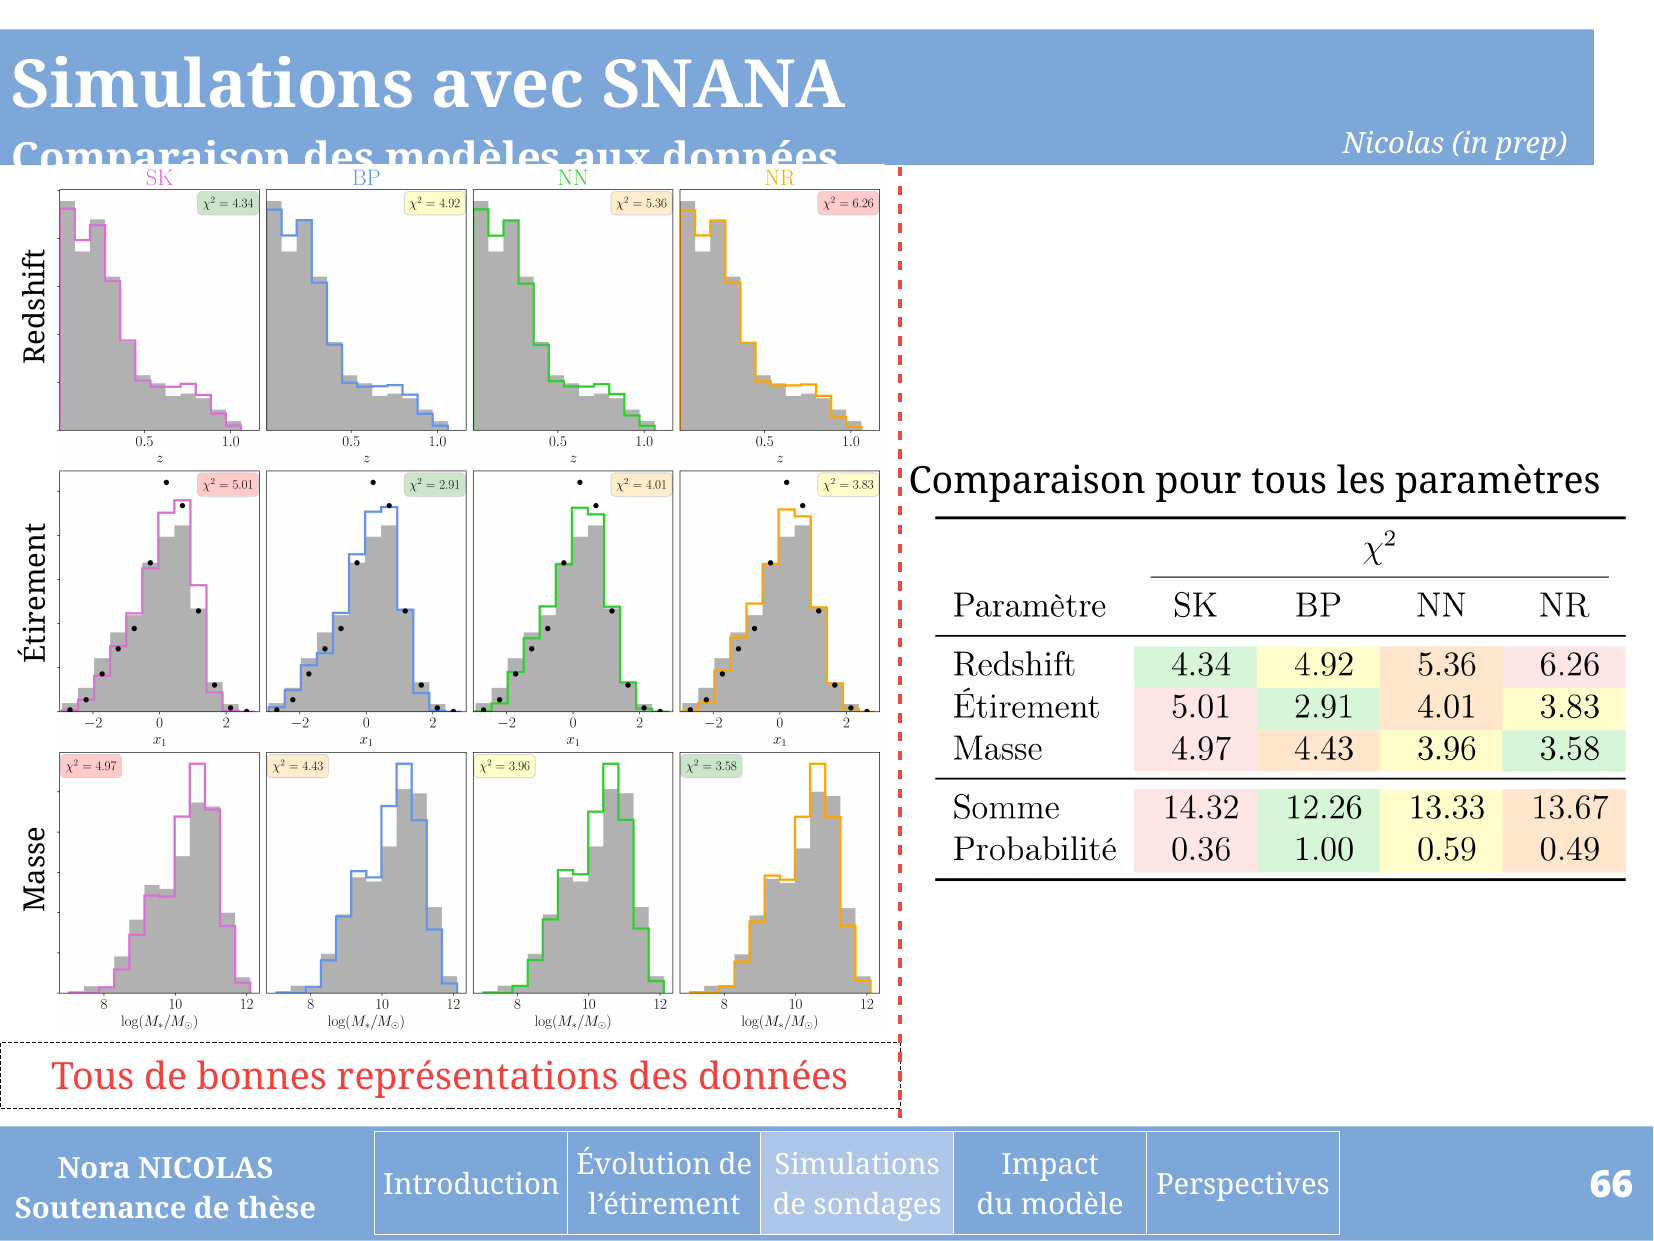

# Simulations avec SNANA Comparaison des modèles aux données
Nicolas (in prep)
Redshift
Étirement
Masse
Comparaison pour tous les paramètres
Tous de bonnes représentations des données
66
Introduction
Évolution de
l’étirement
Simulations
de sondages
Impact
du modèle
Perspectives